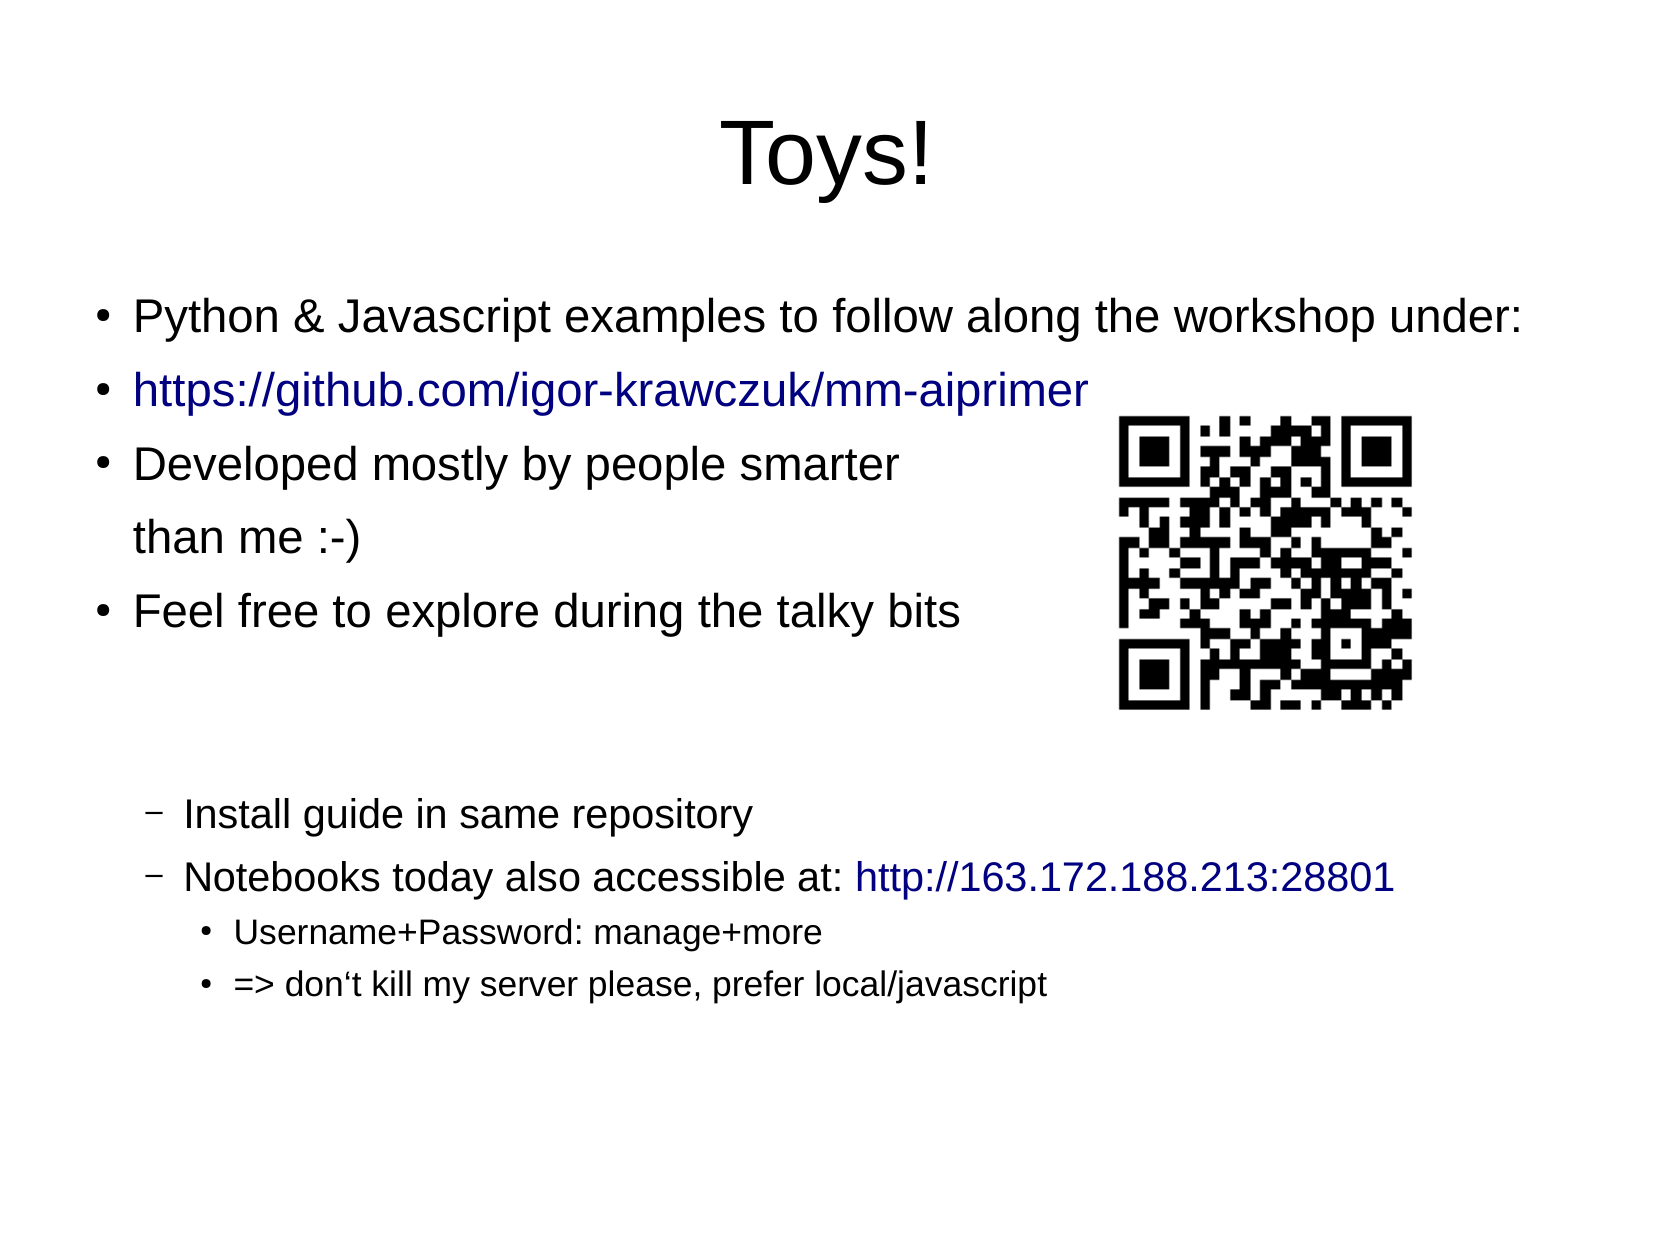

# Toys!
Python & Javascript examples to follow along the workshop under:
https://github.com/igor-krawczuk/mm-aiprimer
Developed mostly by people smarter
than me :-)
Feel free to explore during the talky bits
Install guide in same repository
Notebooks today also accessible at: http://163.172.188.213:28801
Username+Password: manage+more
=> don‘t kill my server please, prefer local/javascript